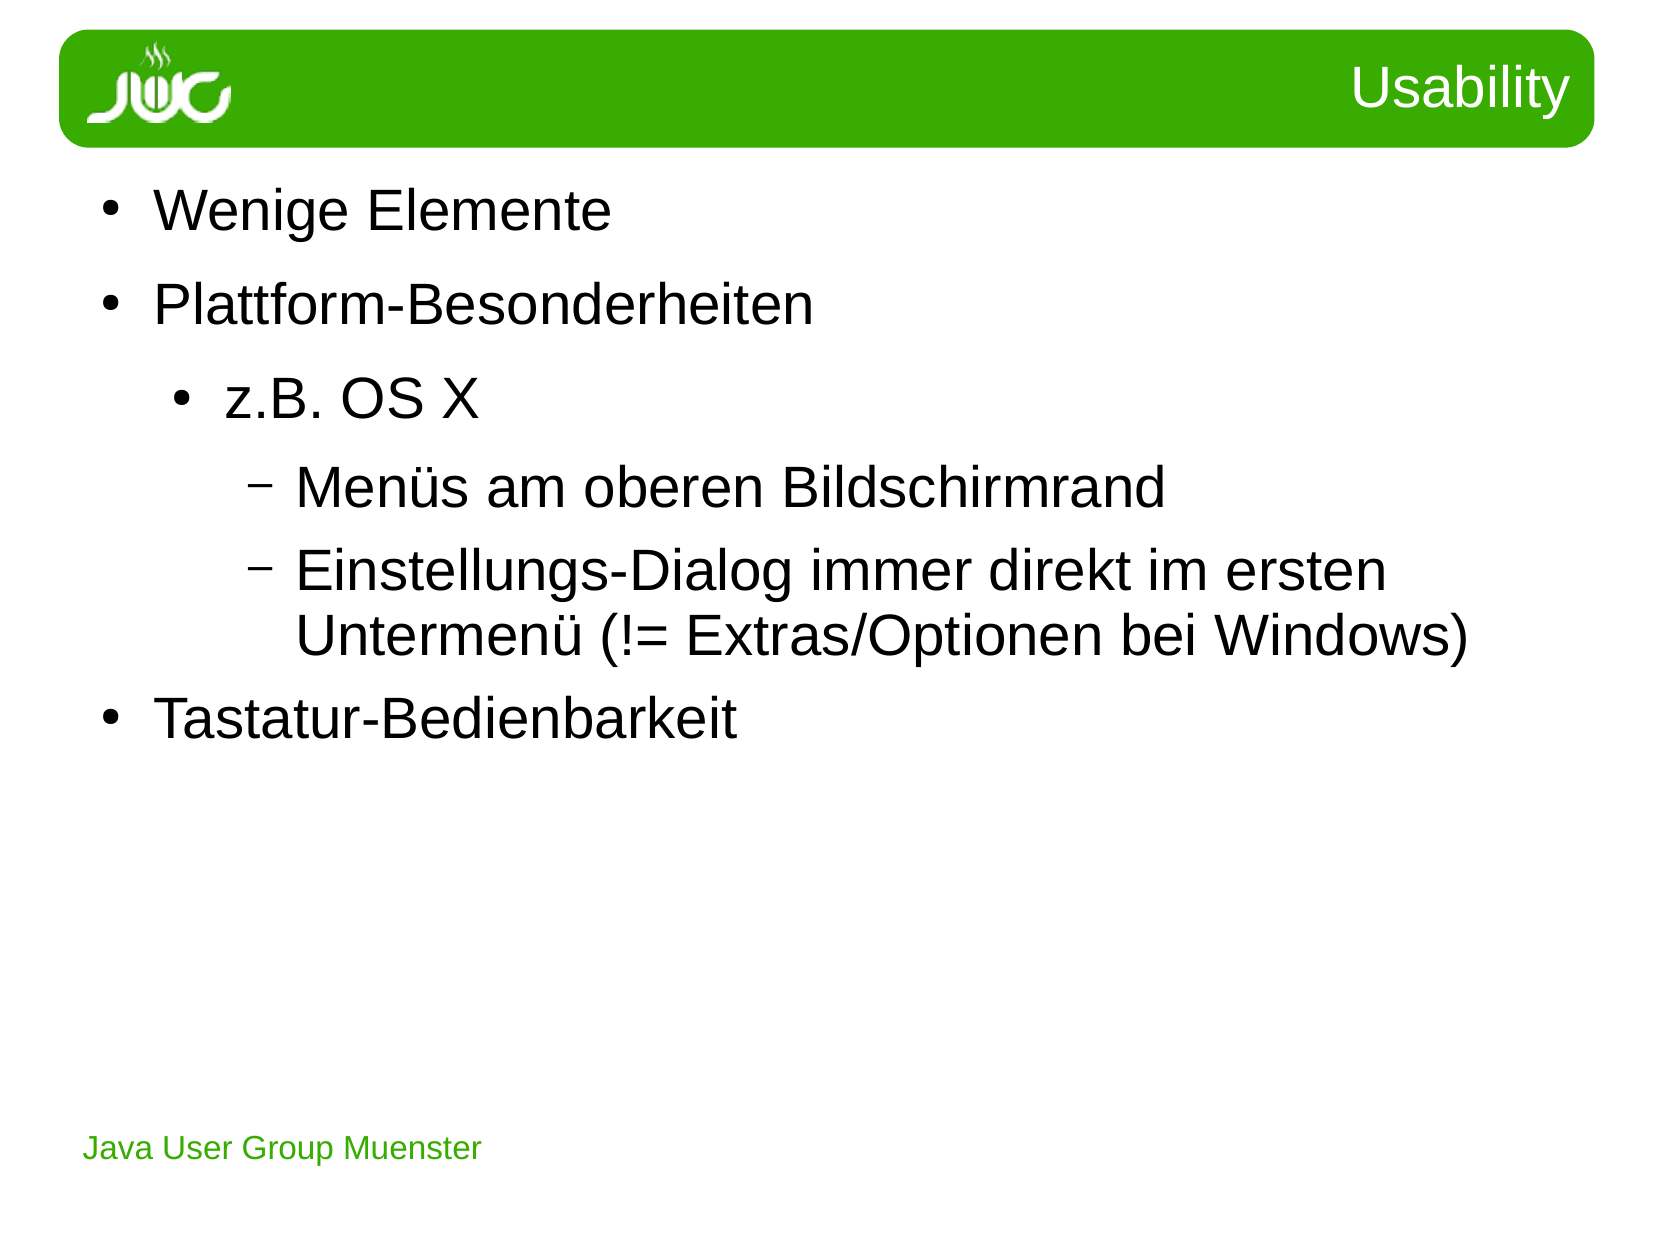

# Usability
Wenige Elemente
Plattform-Besonderheiten
z.B. OS X
Menüs am oberen Bildschirmrand
Einstellungs-Dialog immer direkt im ersten Untermenü (!= Extras/Optionen bei Windows)
Tastatur-Bedienbarkeit